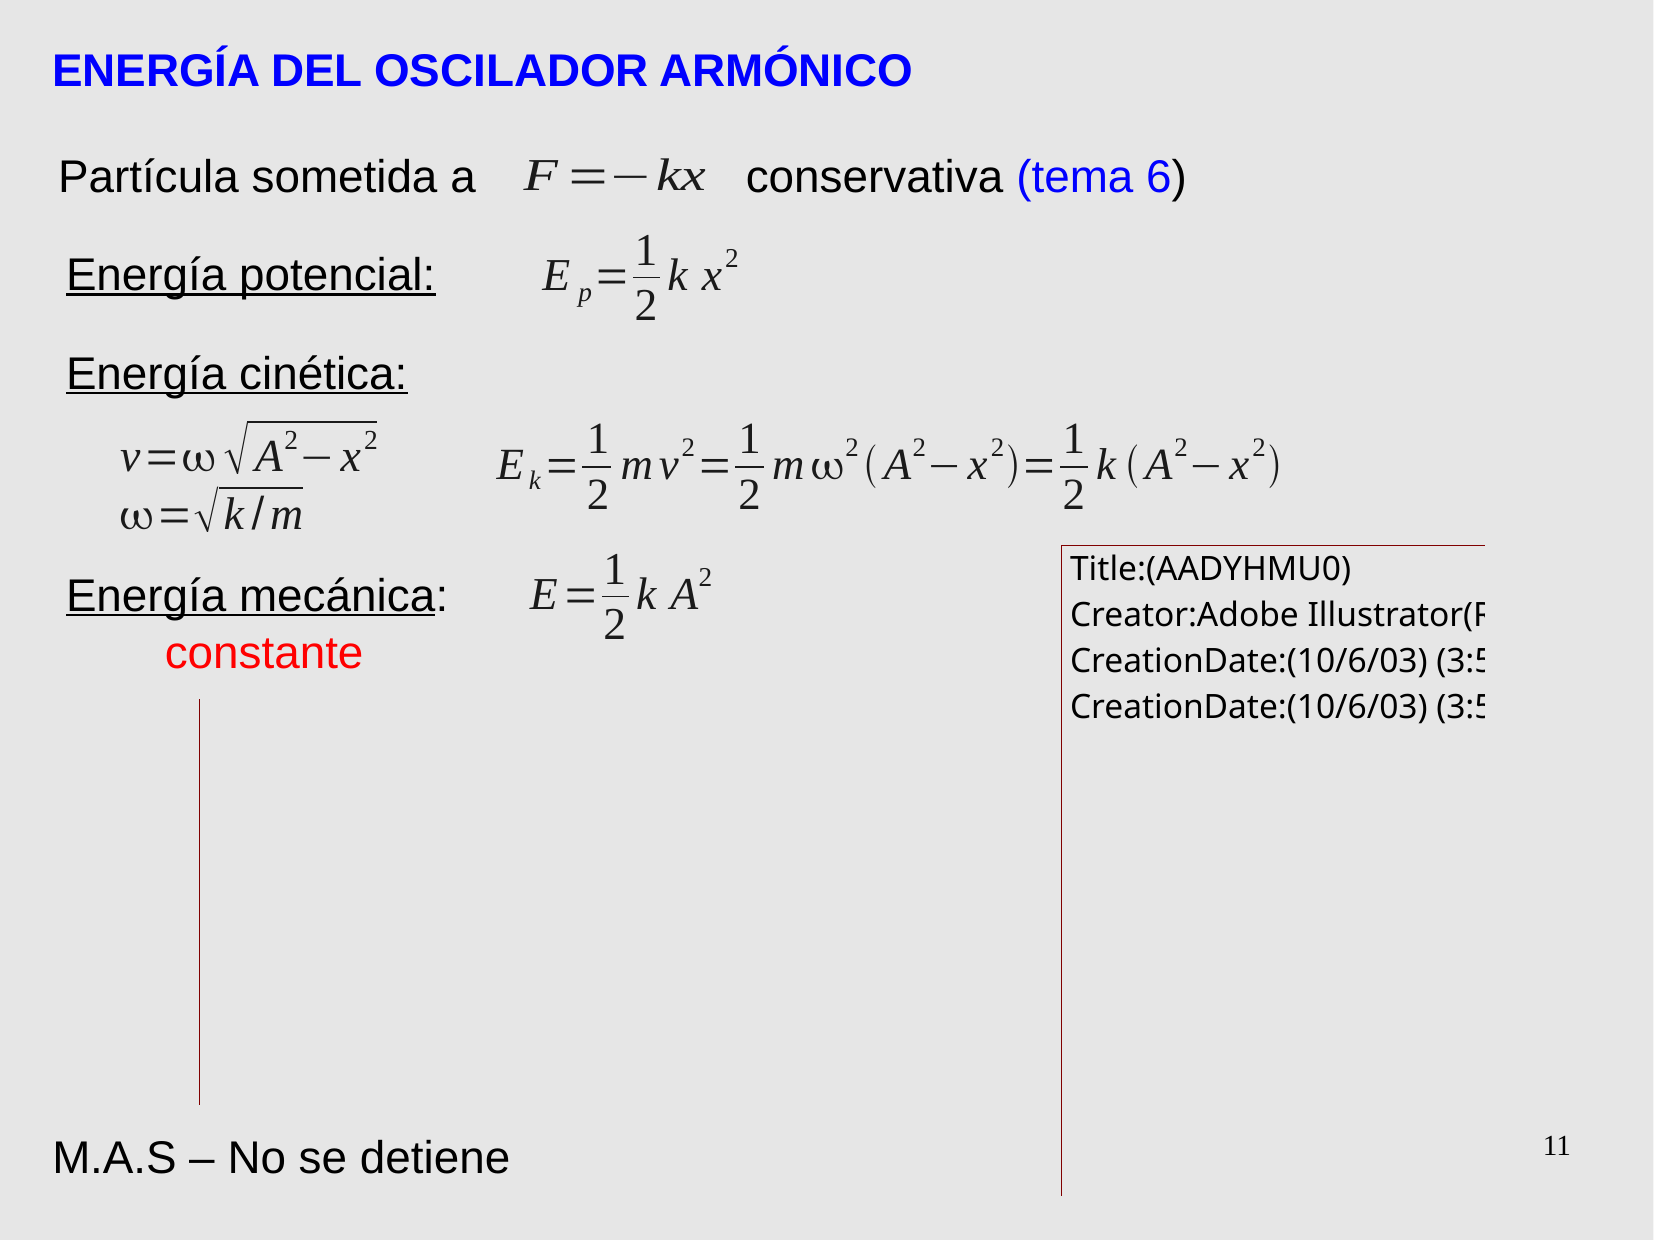

ENERGÍA DEL OSCILADOR ARMÓNICO
Partícula sometida a 				 conservativa (tema 6)
Energía potencial:
Energía cinética:
Energía mecánica:
constante
M.A.S – No se detiene
11